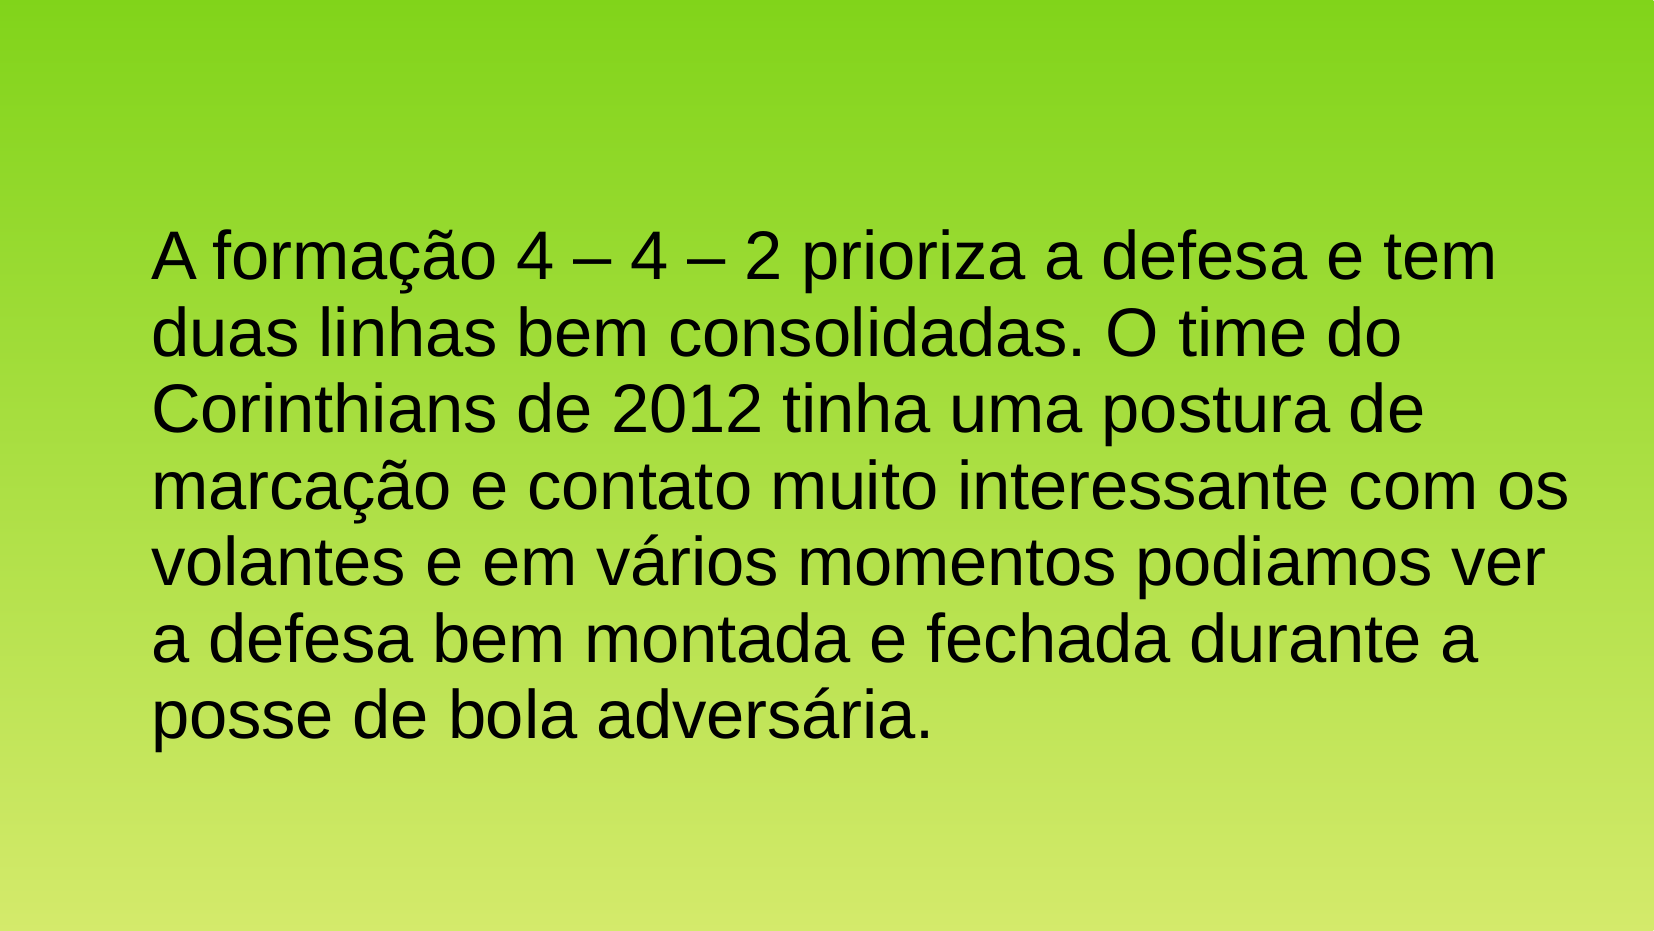

#
A formação 4 – 4 – 2 prioriza a defesa e tem duas linhas bem consolidadas. O time do Corinthians de 2012 tinha uma postura de marcação e contato muito interessante com os volantes e em vários momentos podiamos ver a defesa bem montada e fechada durante a posse de bola adversária.